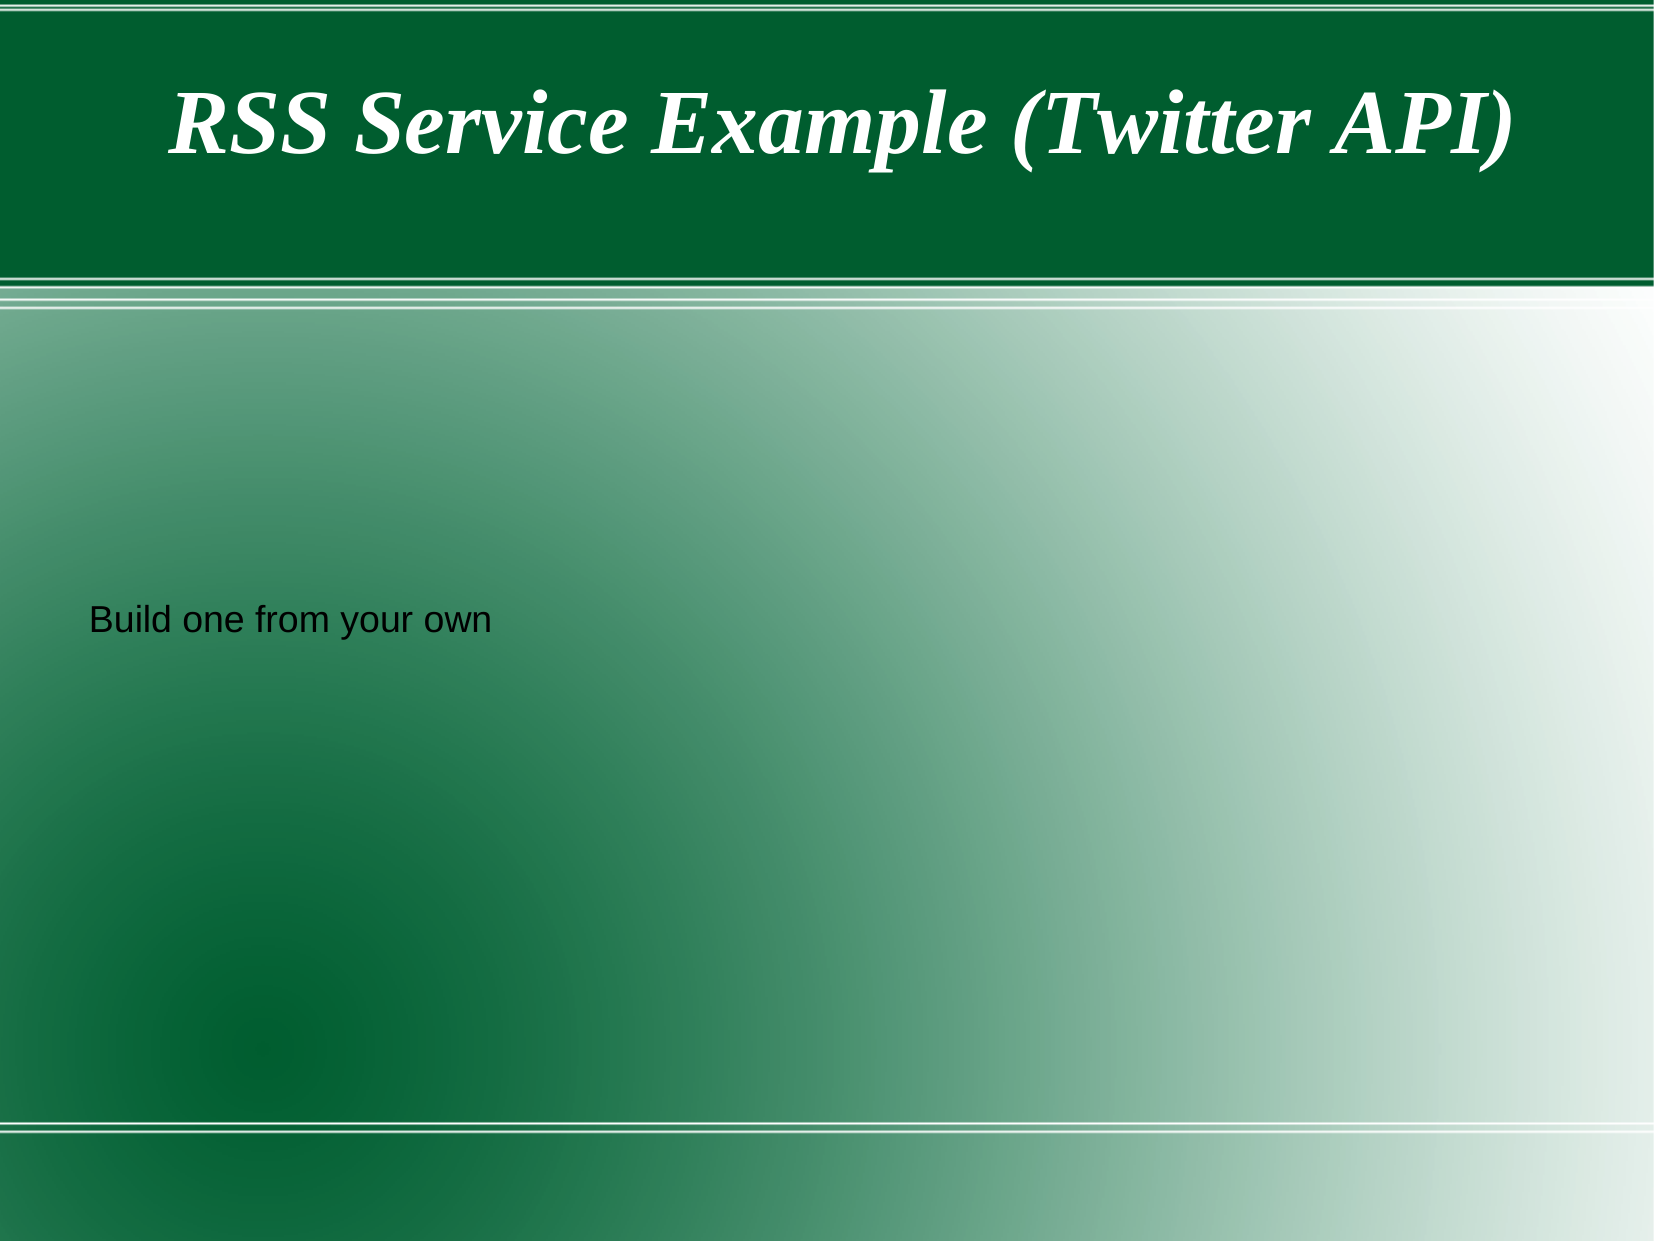

# RSS Service Example (Twitter API)
 Build one from your own